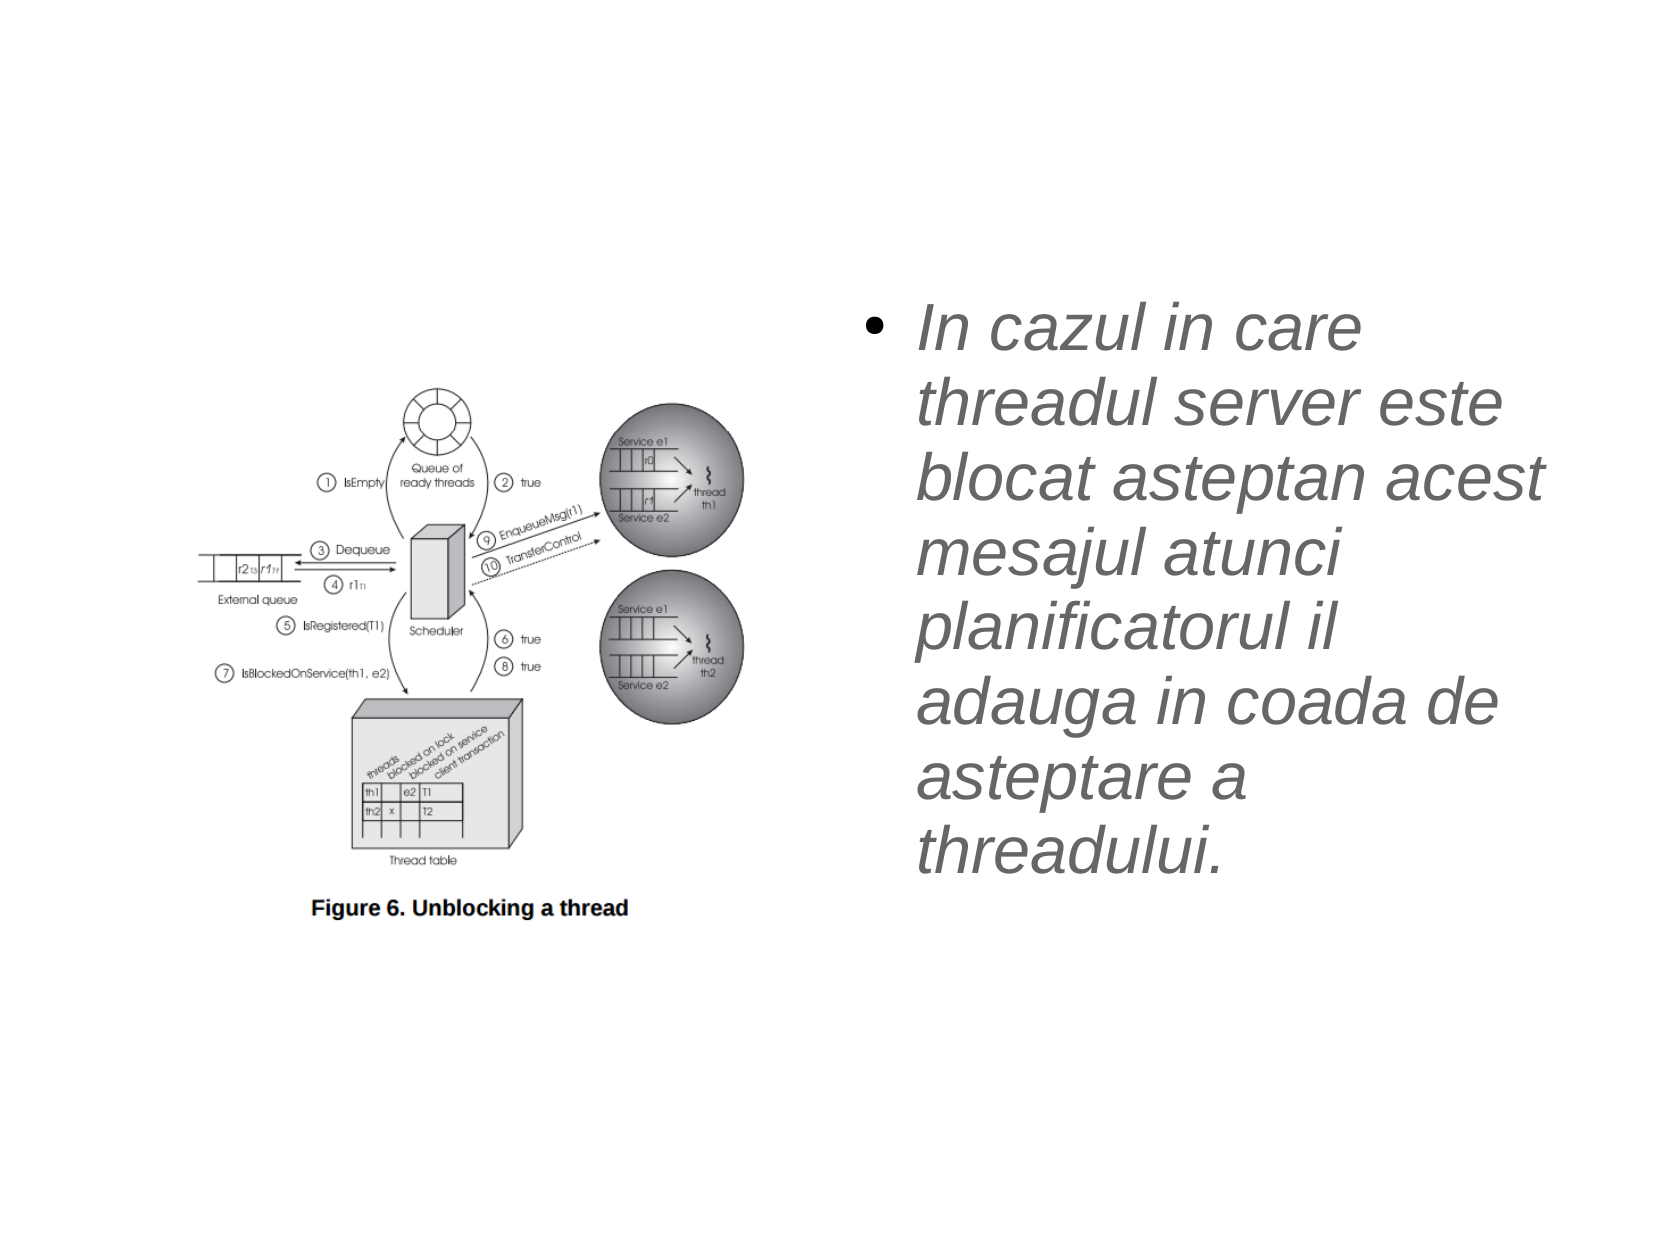

#
In cazul in care threadul server este blocat asteptan acest mesajul atunci planificatorul il adauga in coada de asteptare a threadului.